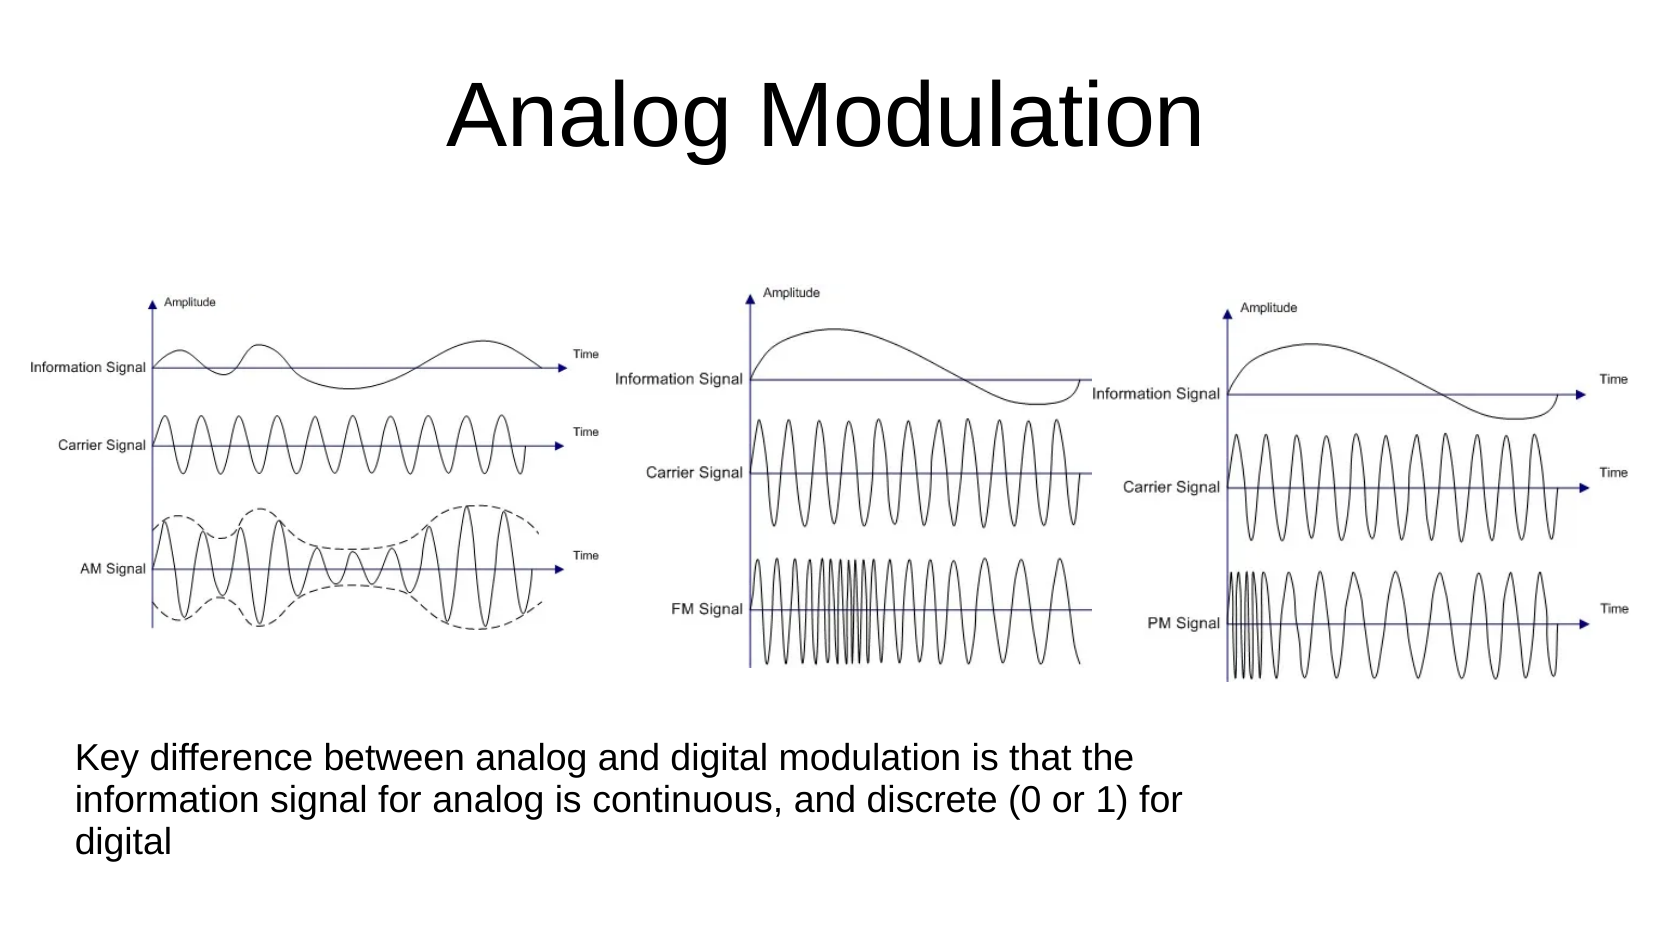

# Analog Modulation
Key difference between analog and digital modulation is that the information signal for analog is continuous, and discrete (0 or 1) for digital